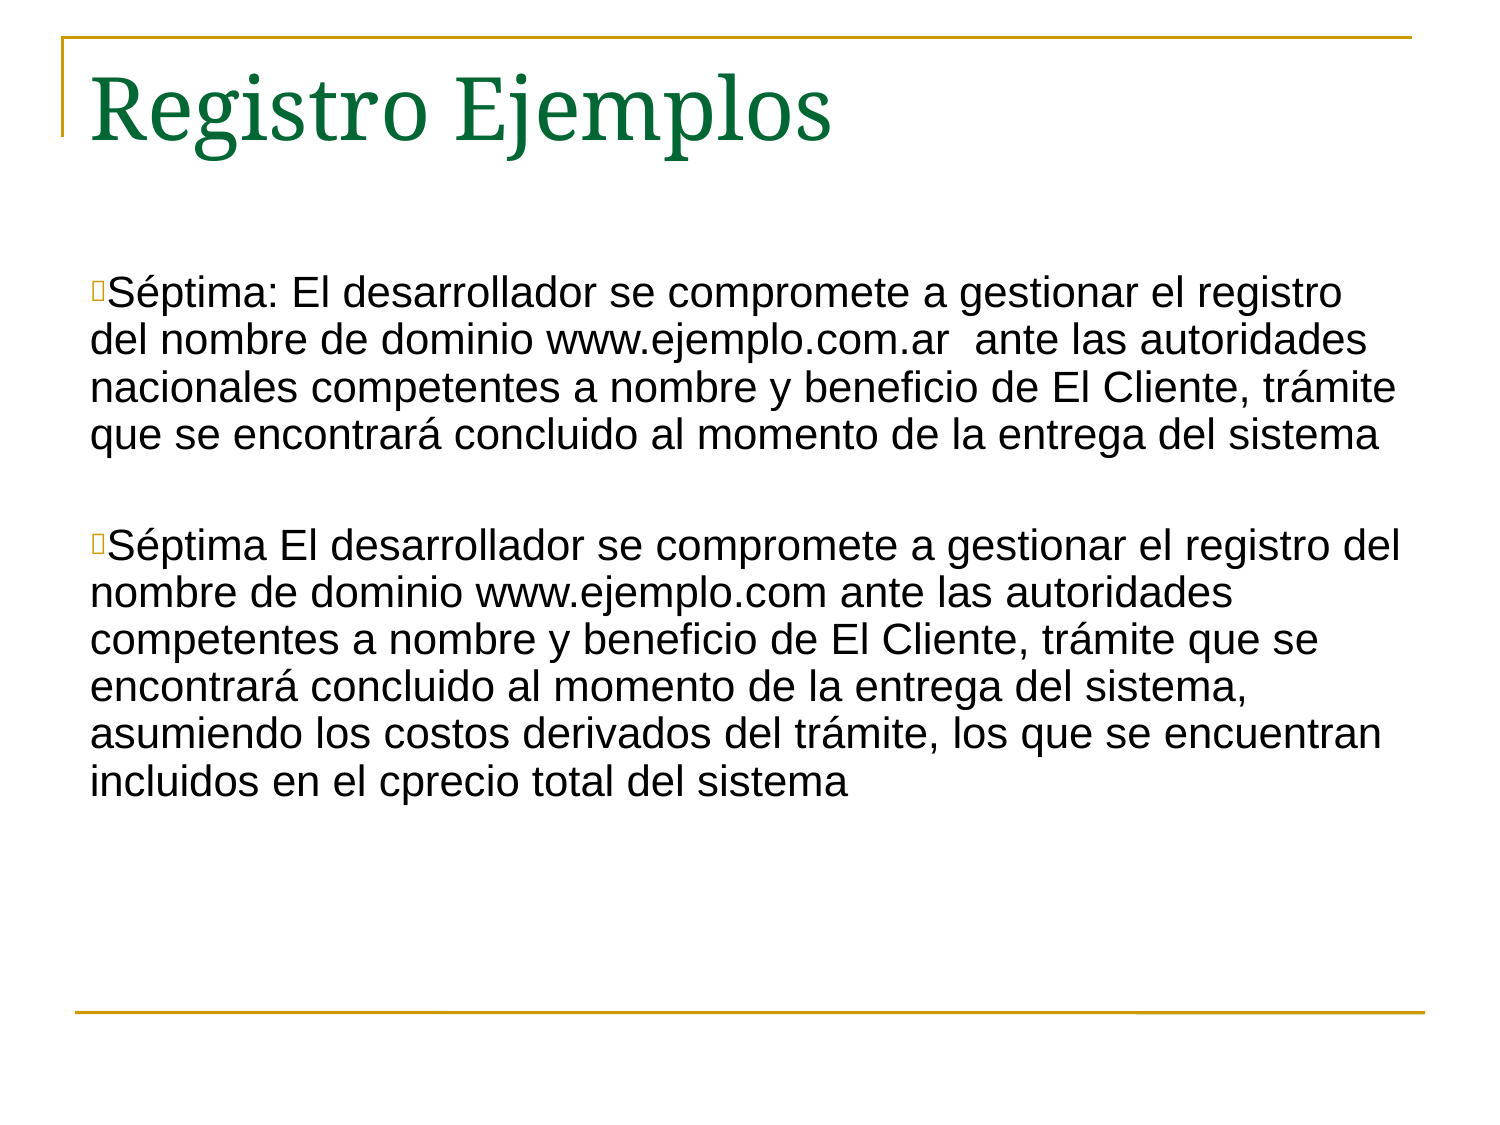

# Registro Ejemplos
Séptima: El desarrollador se compromete a gestionar el registro del nombre de dominio www.ejemplo.com.ar ante las autoridades nacionales competentes a nombre y beneficio de El Cliente, trámite que se encontrará concluido al momento de la entrega del sistema
Séptima El desarrollador se compromete a gestionar el registro del nombre de dominio www.ejemplo.com ante las autoridades competentes a nombre y beneficio de El Cliente, trámite que se encontrará concluido al momento de la entrega del sistema, asumiendo los costos derivados del trámite, los que se encuentran incluidos en el cprecio total del sistema